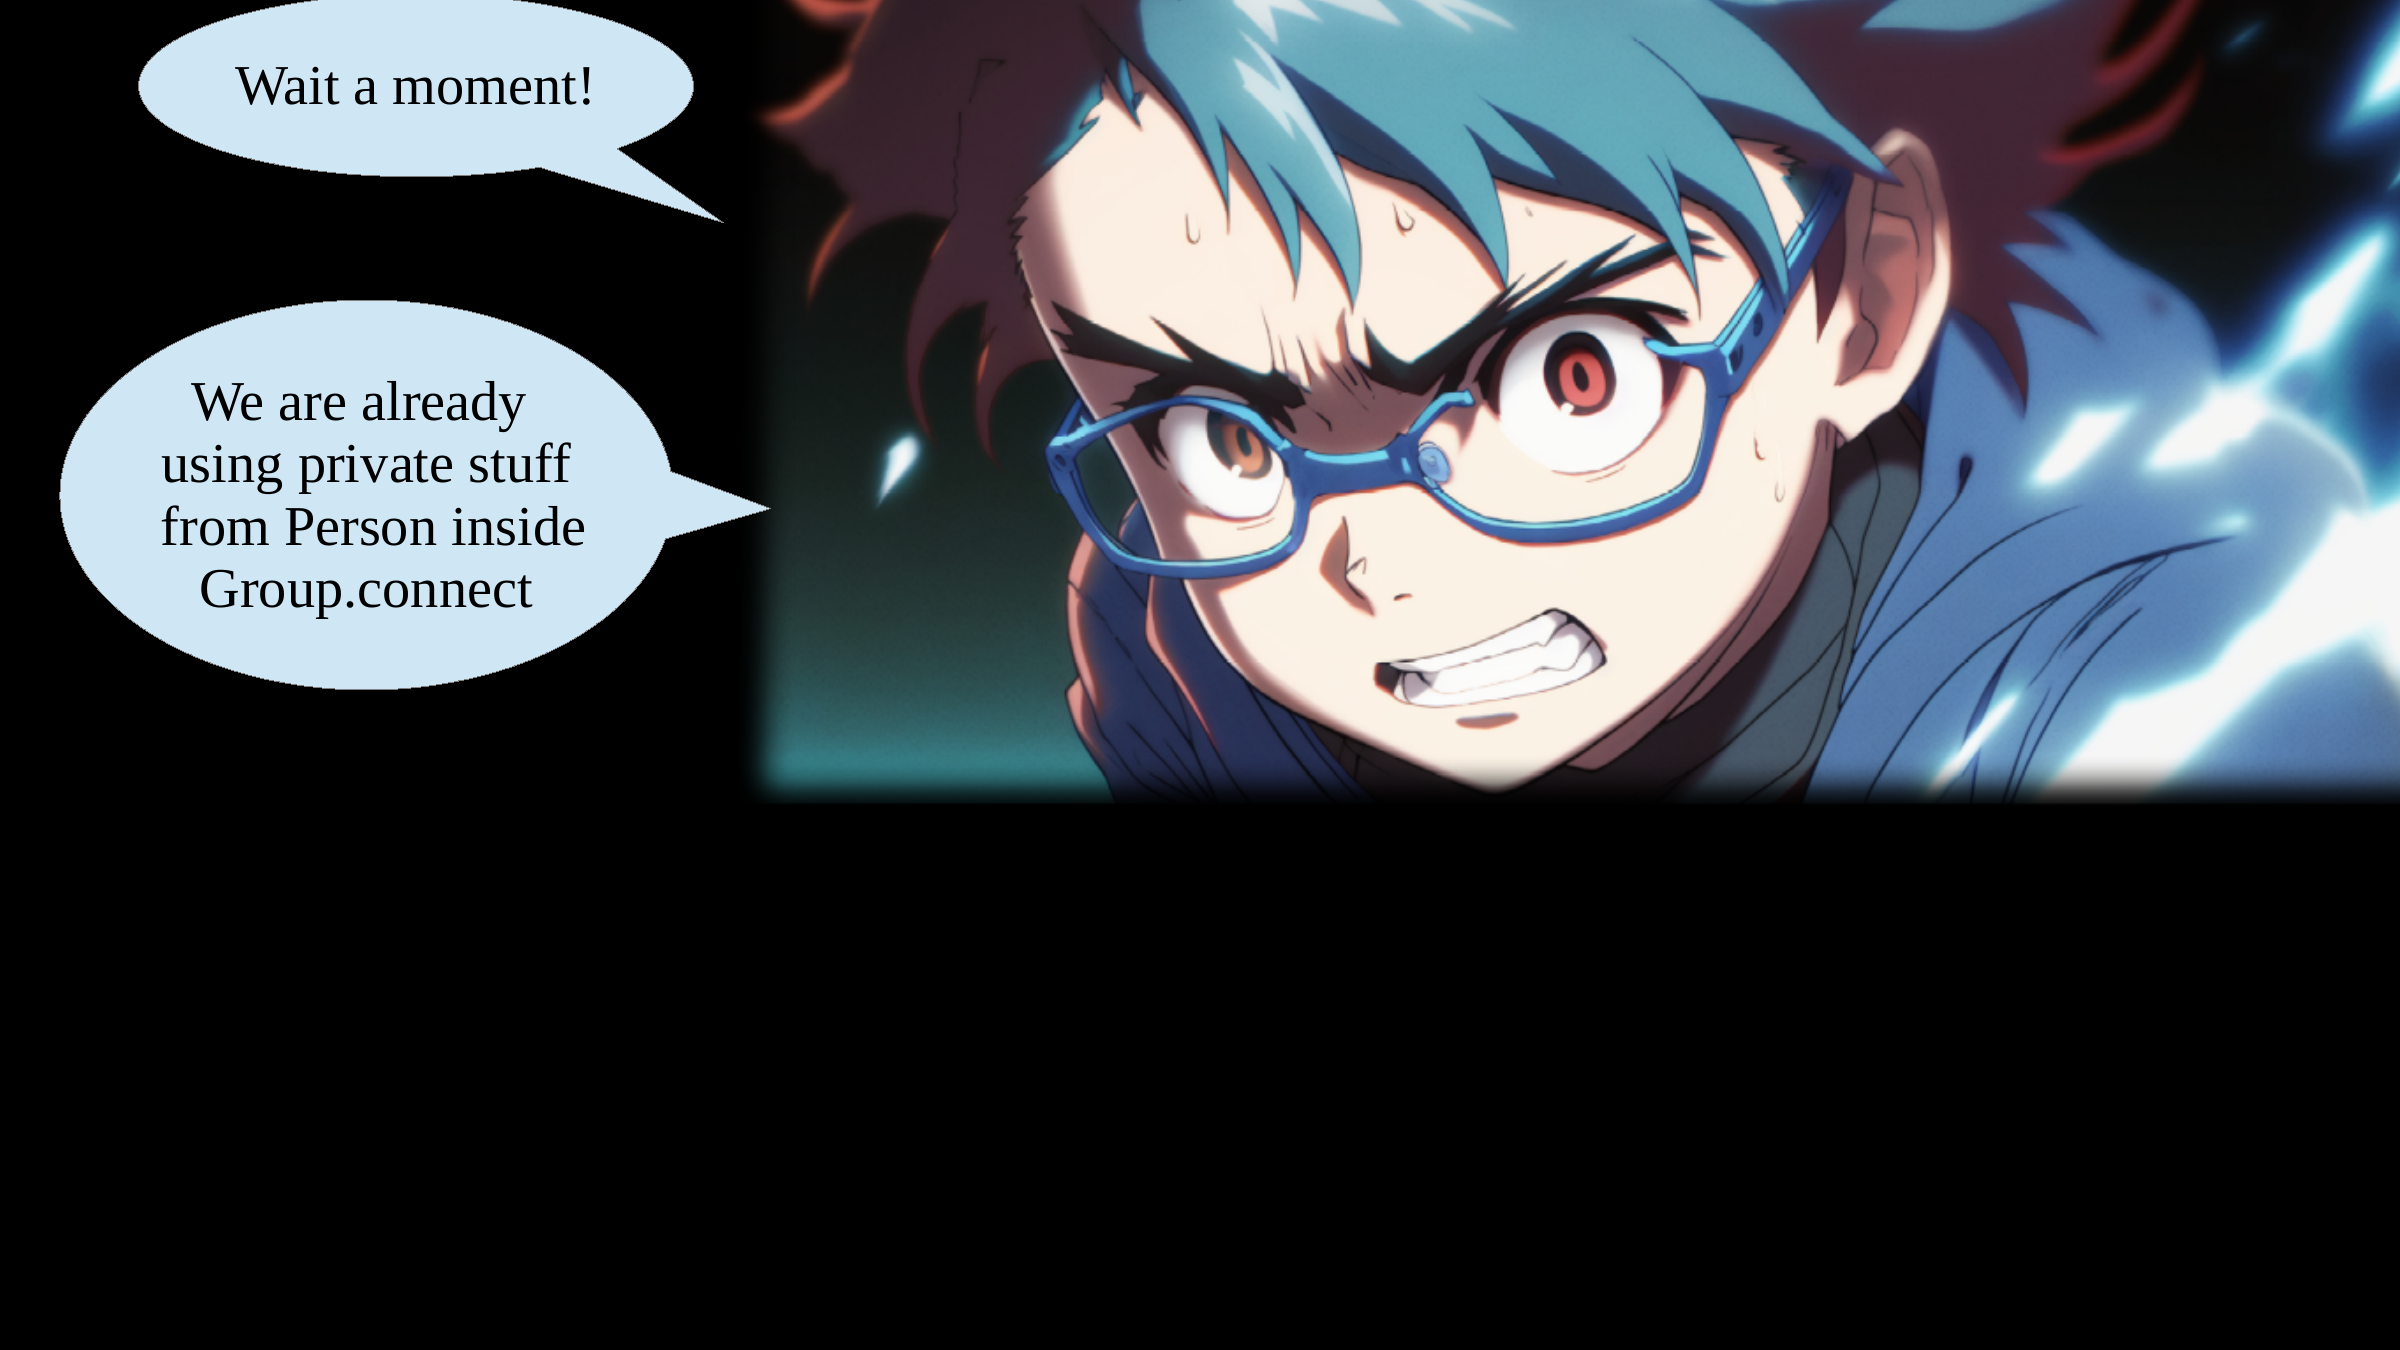

Wait a moment!
We are already
using private stuff
 from Person inside
Group.connect